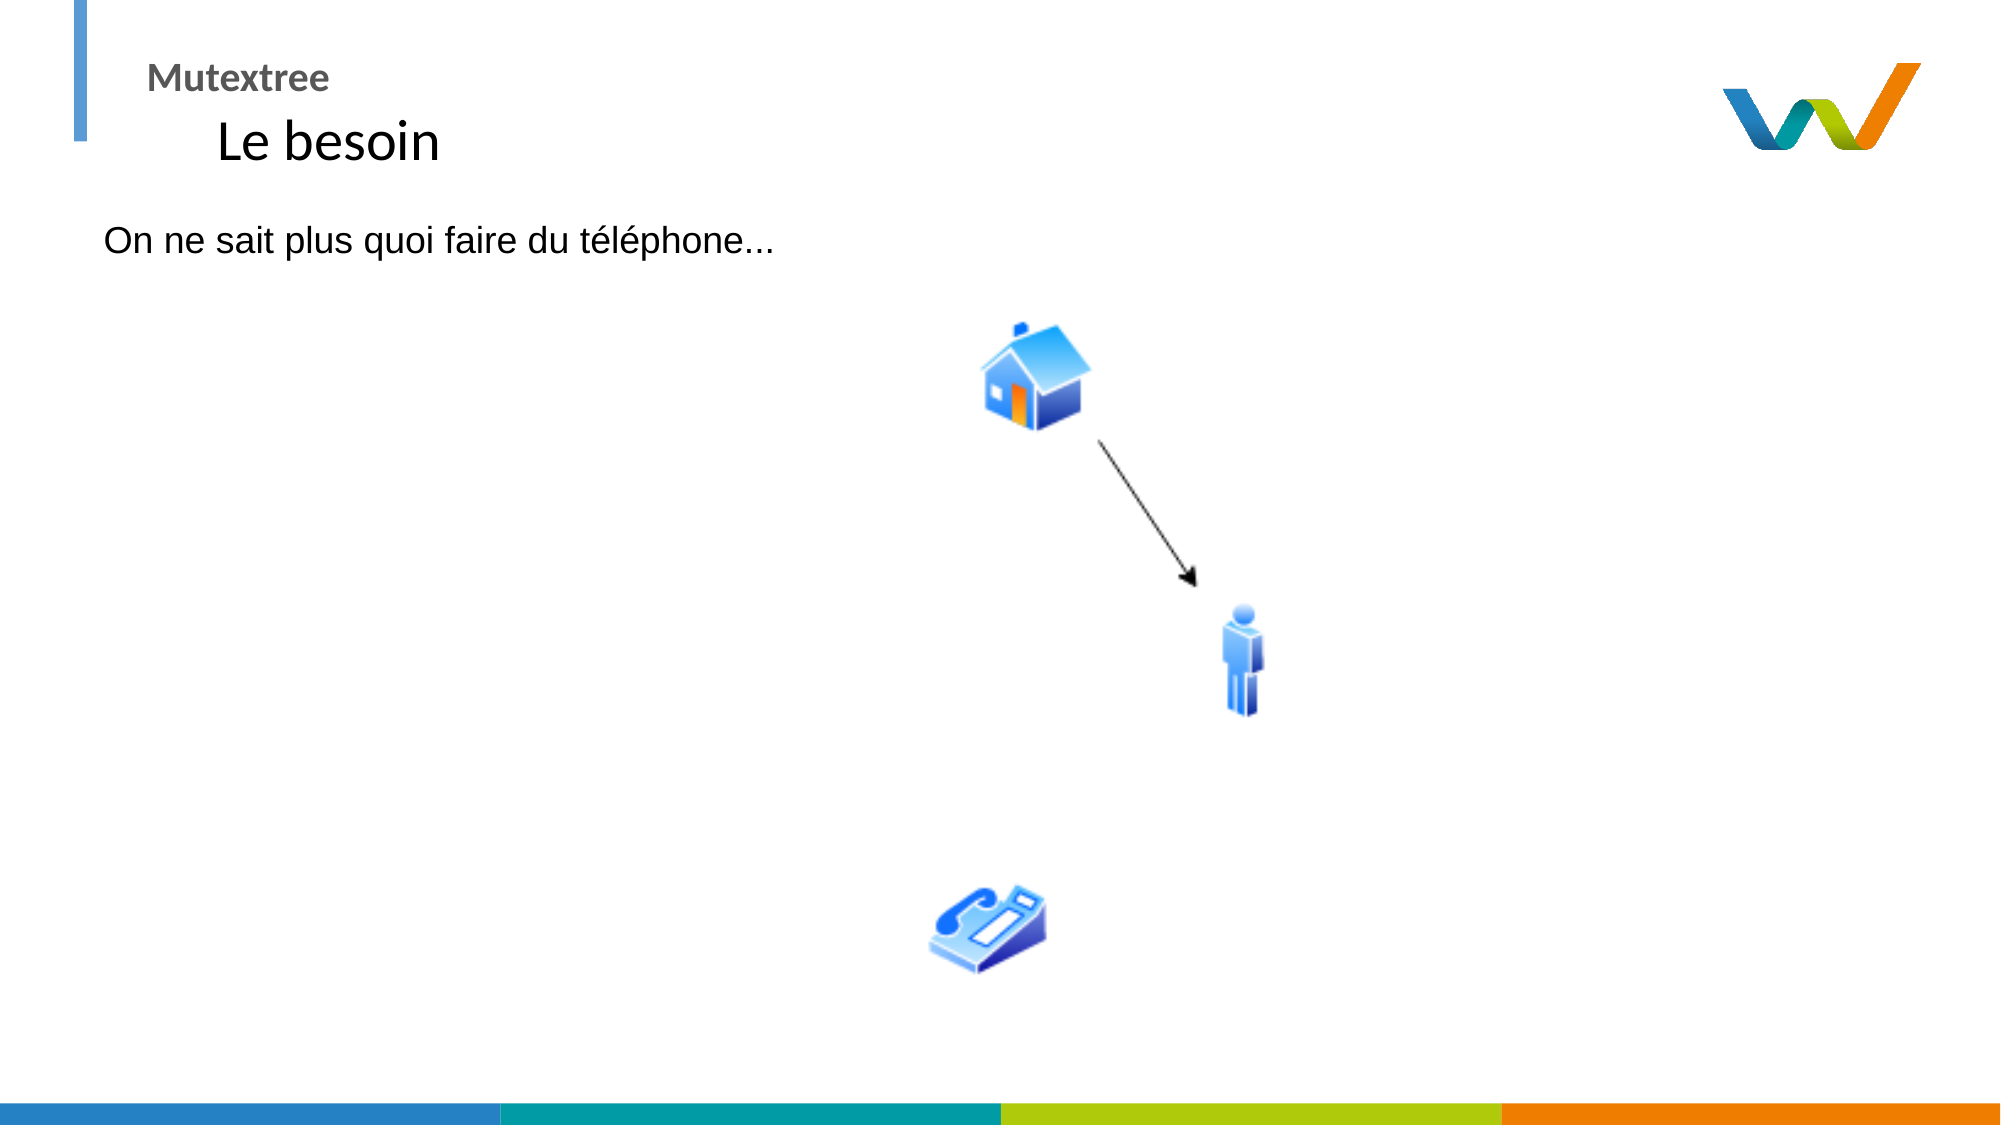

# Mutextree
Le besoin
On ne sait plus quoi faire du téléphone...